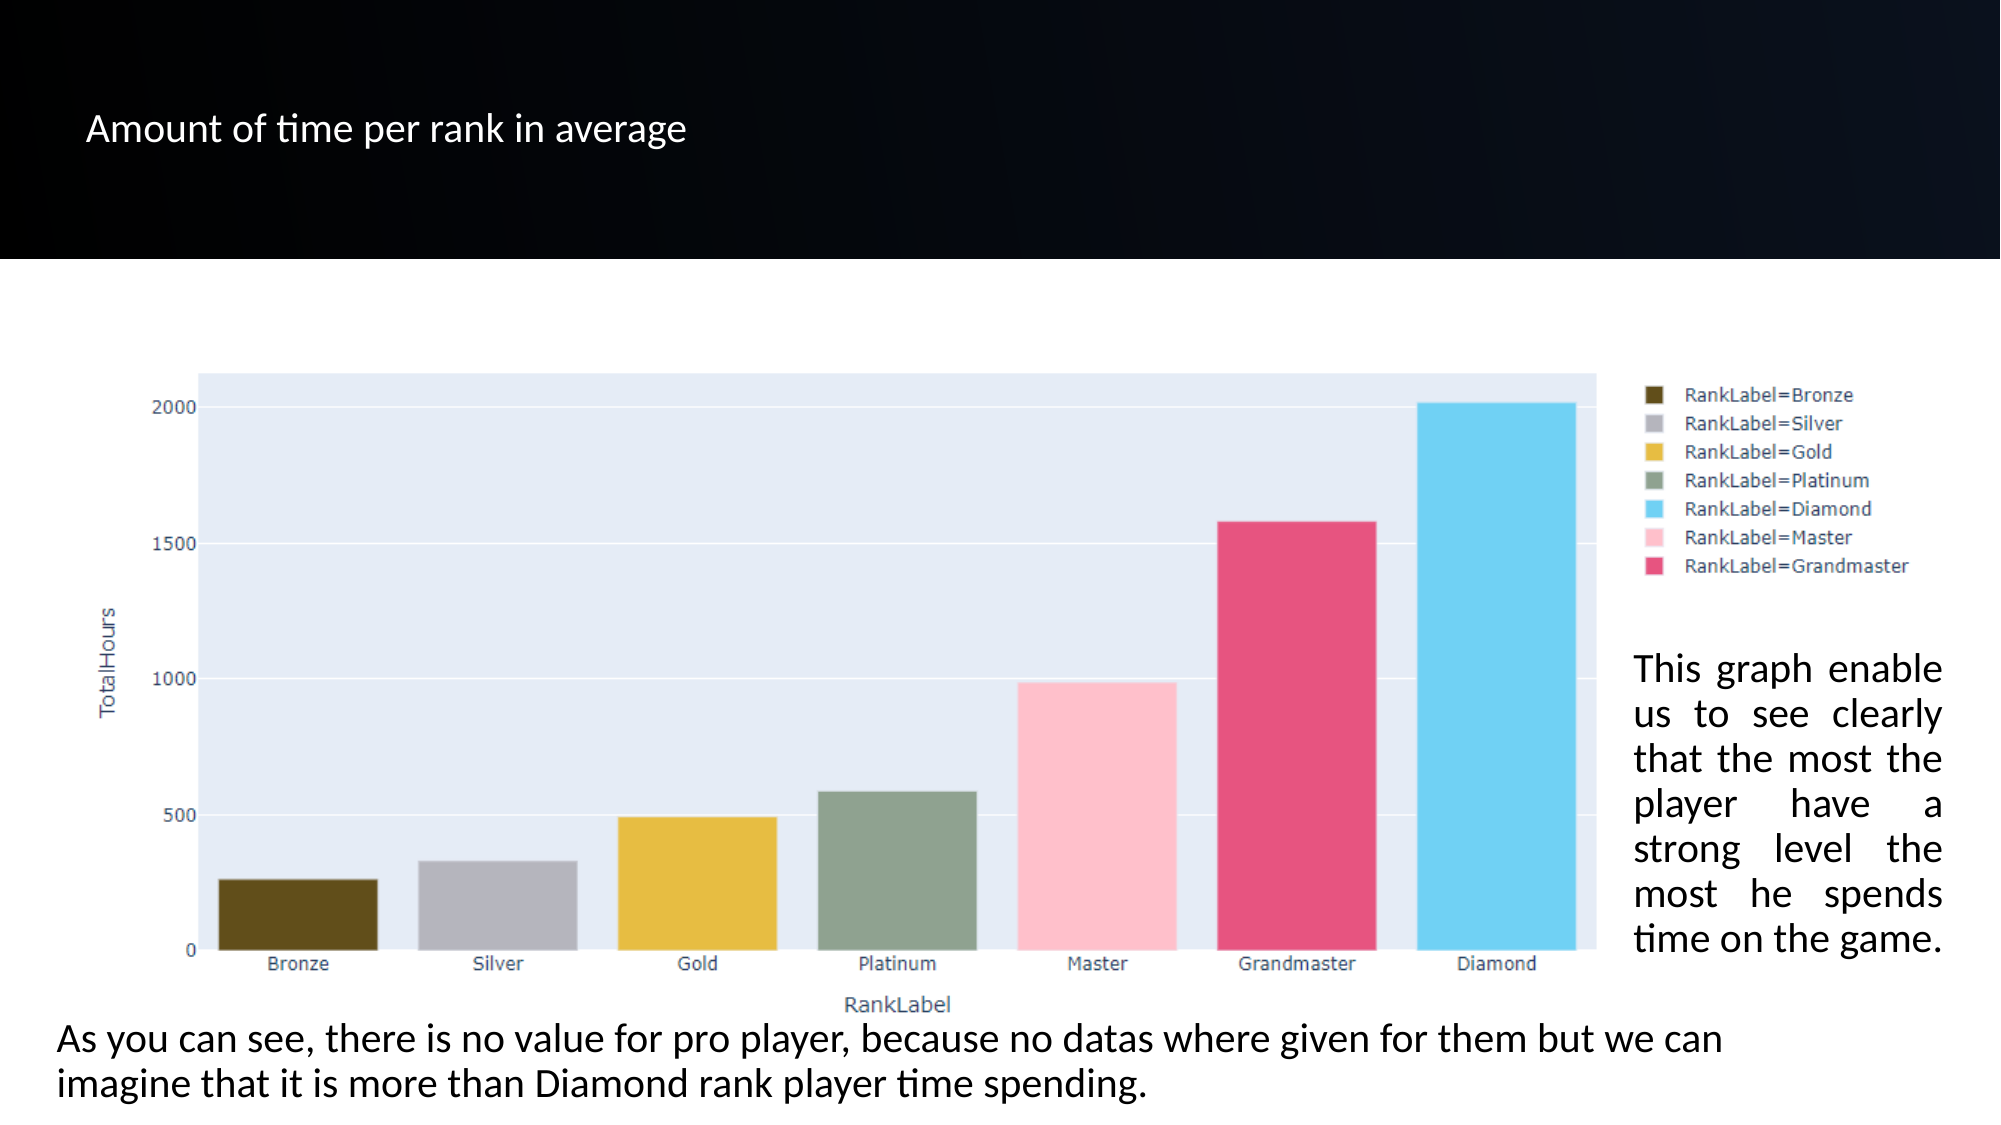

# Amount of time per rank in average
This graph enable us to see clearly that the most the player have a strong level the most he spends time on the game.
As you can see, there is no value for pro player, because no datas where given for them but we can imagine that it is more than Diamond rank player time spending.